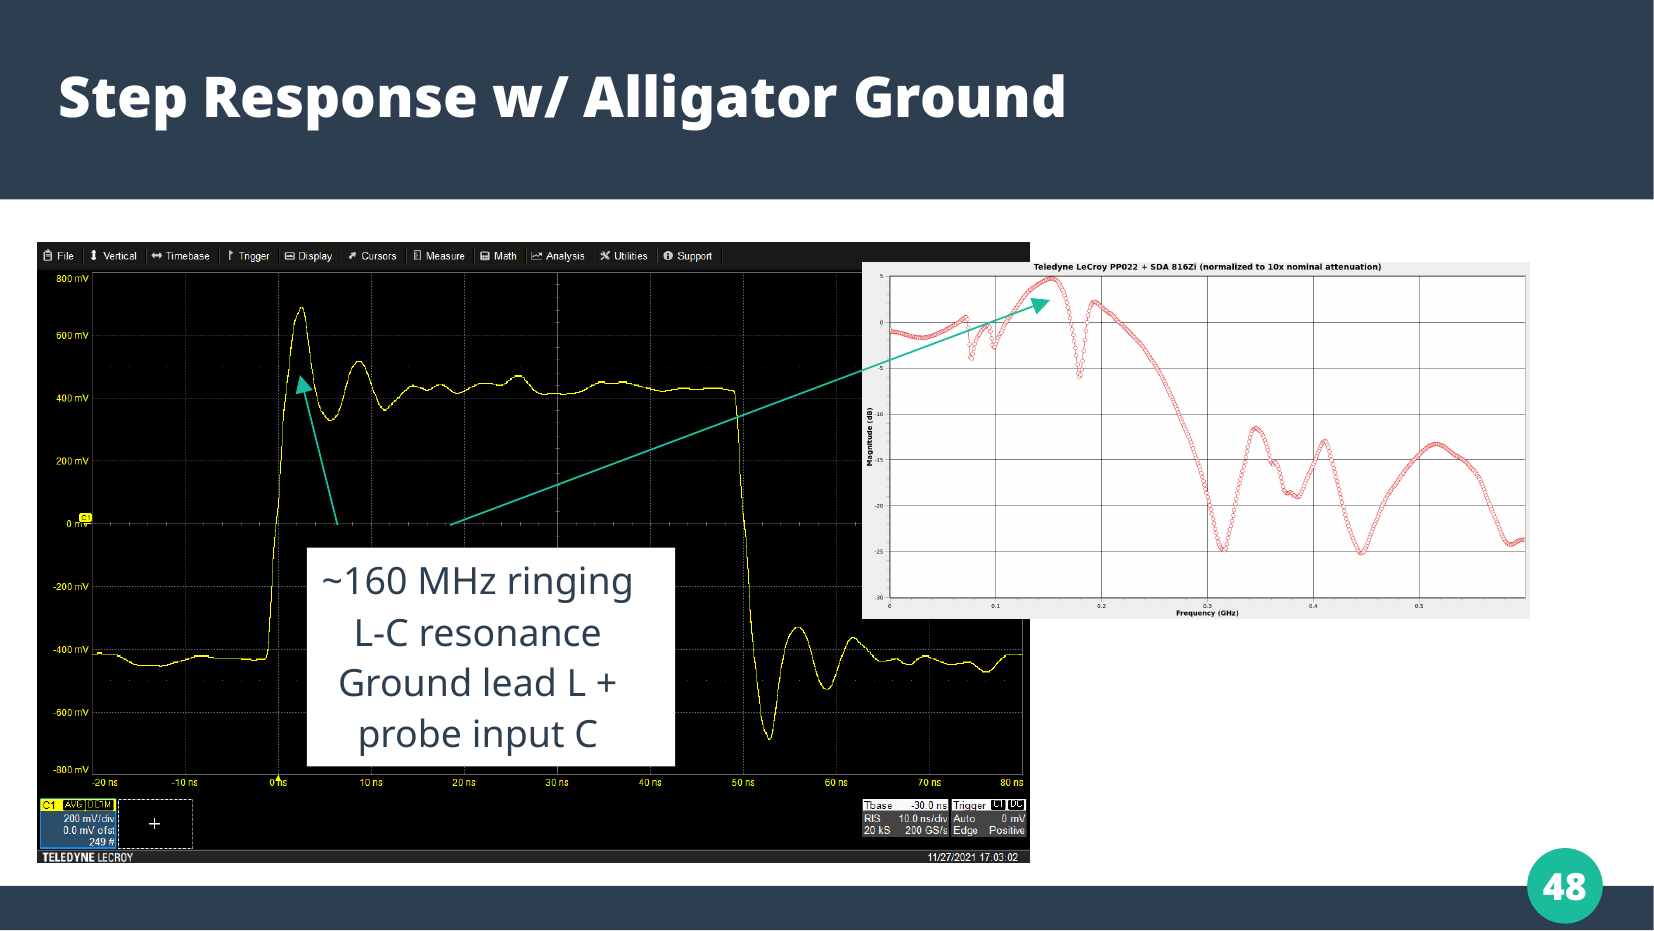

# Step Response w/ Alligator Ground
~160 MHz ringing
L-C resonance
Ground lead L +
probe input C